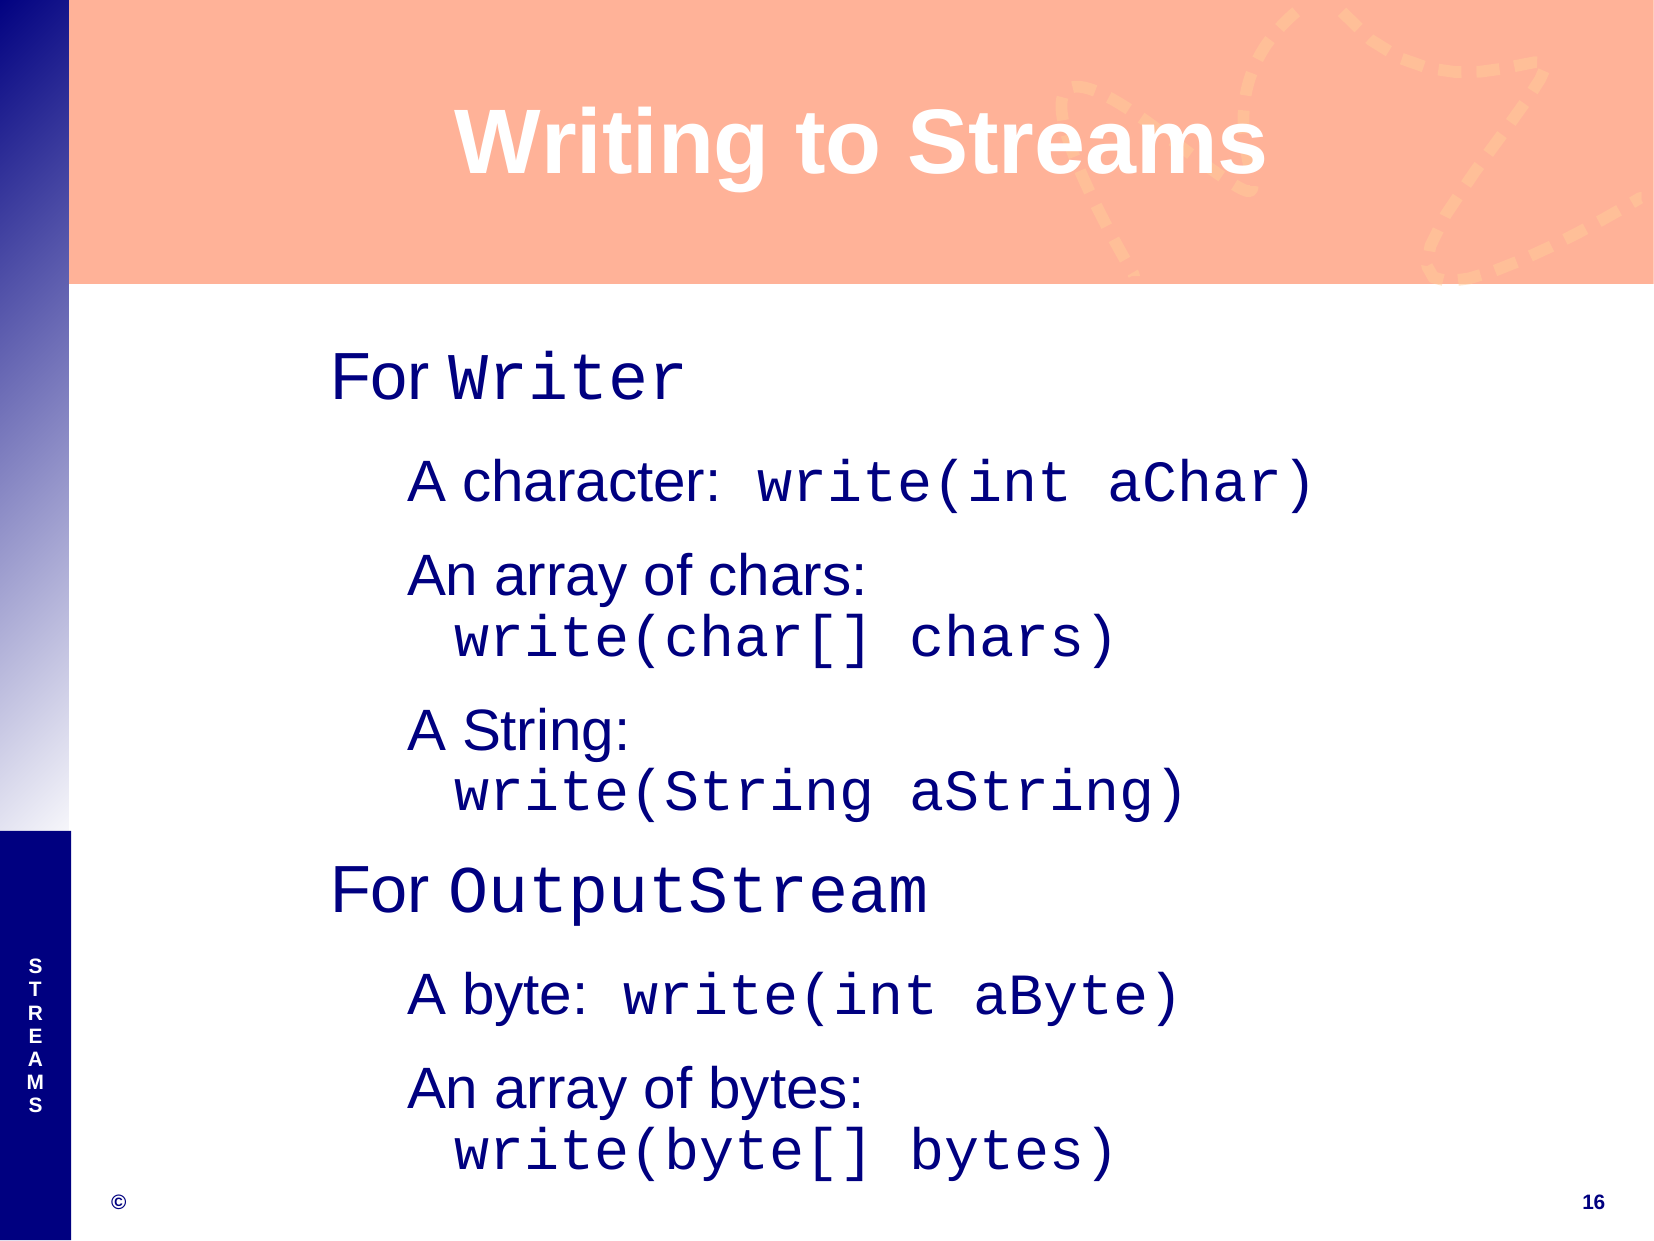

Writing to Streams
# For Writer
A character: write(int aChar)
An array of chars:
write(char[] chars)
A String:
write(String aString)
For OutputStream
A byte: write(int aByte)
An array of bytes:
write(byte[] bytes)
S
T
R
E
A
M
S